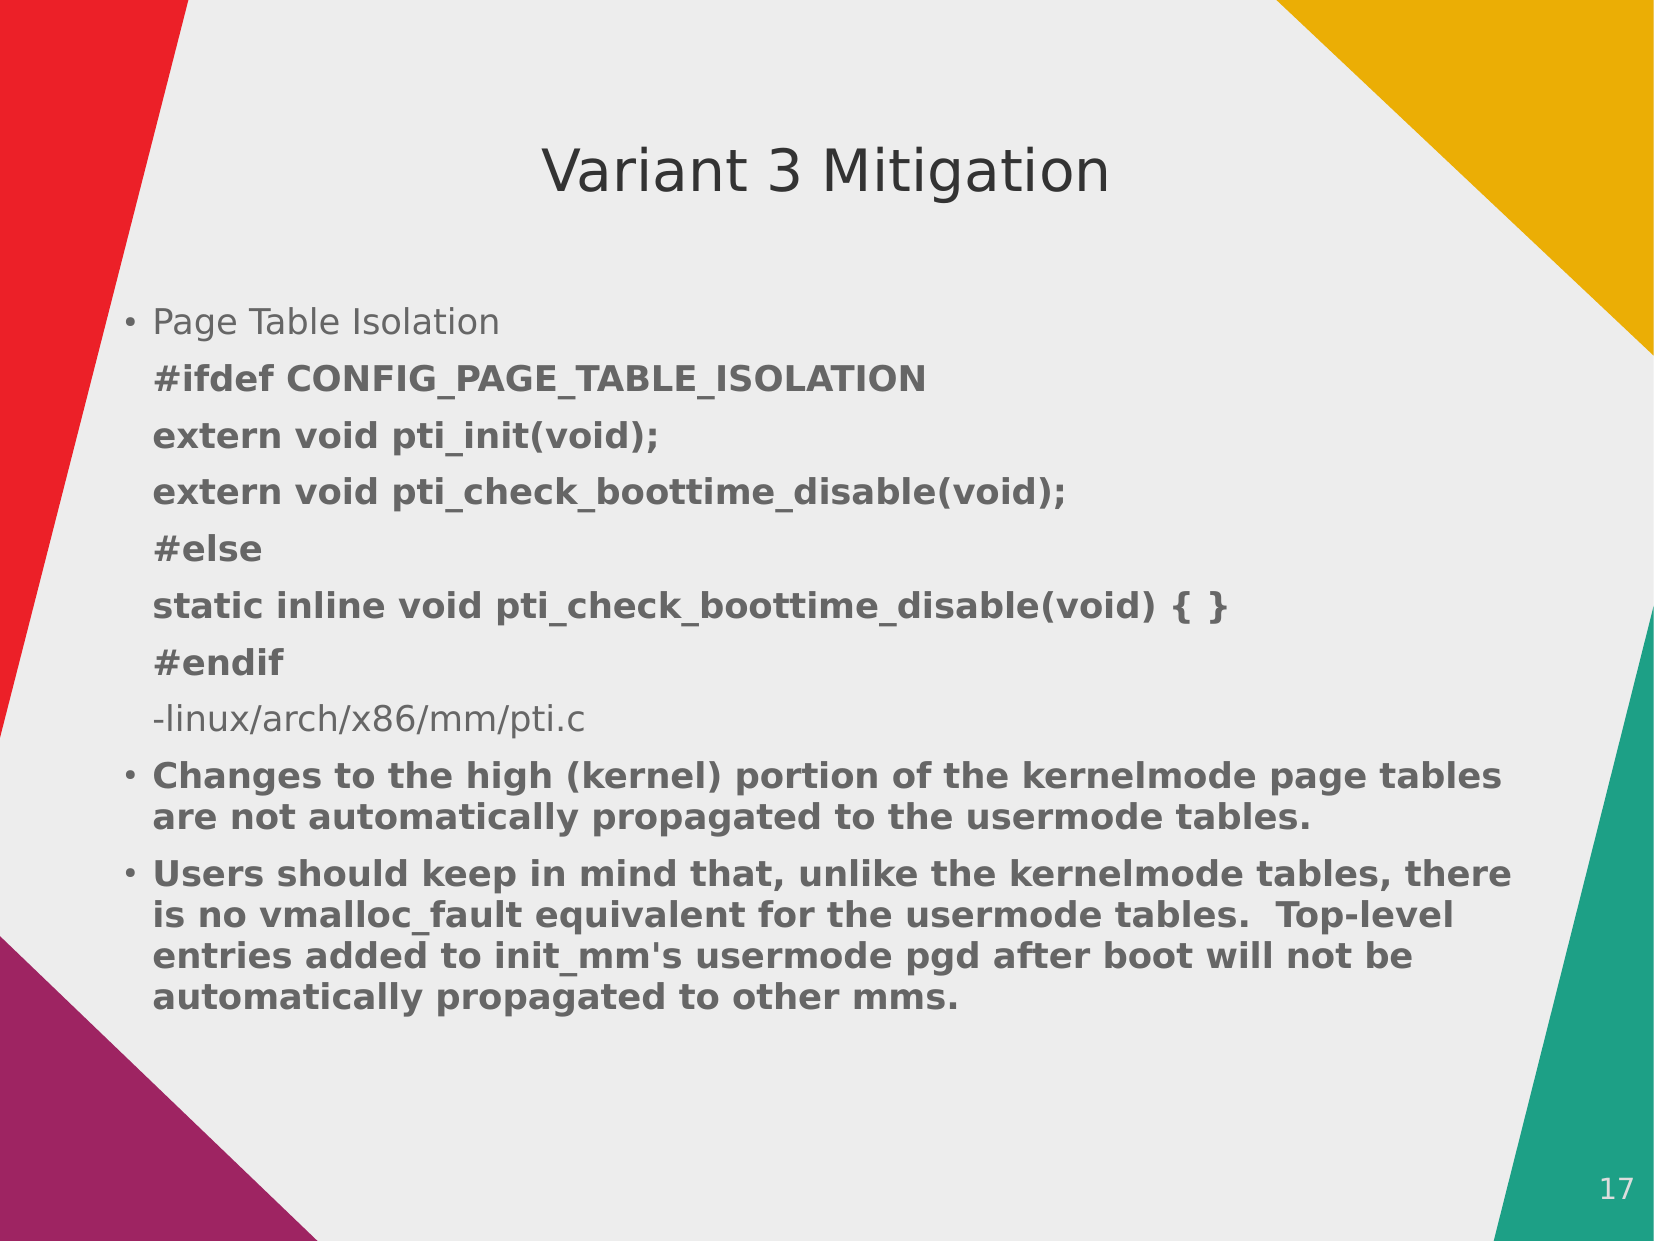

# Variant 3 Mitigation
Page Table Isolation
#ifdef CONFIG_PAGE_TABLE_ISOLATION
extern void pti_init(void);
extern void pti_check_boottime_disable(void);
#else
static inline void pti_check_boottime_disable(void) { }
#endif
-linux/arch/x86/mm/pti.c
Changes to the high (kernel) portion of the kernelmode page tables are not automatically propagated to the usermode tables.
Users should keep in mind that, unlike the kernelmode tables, there is no vmalloc_fault equivalent for the usermode tables. Top-level entries added to init_mm's usermode pgd after boot will not be automatically propagated to other mms.
17